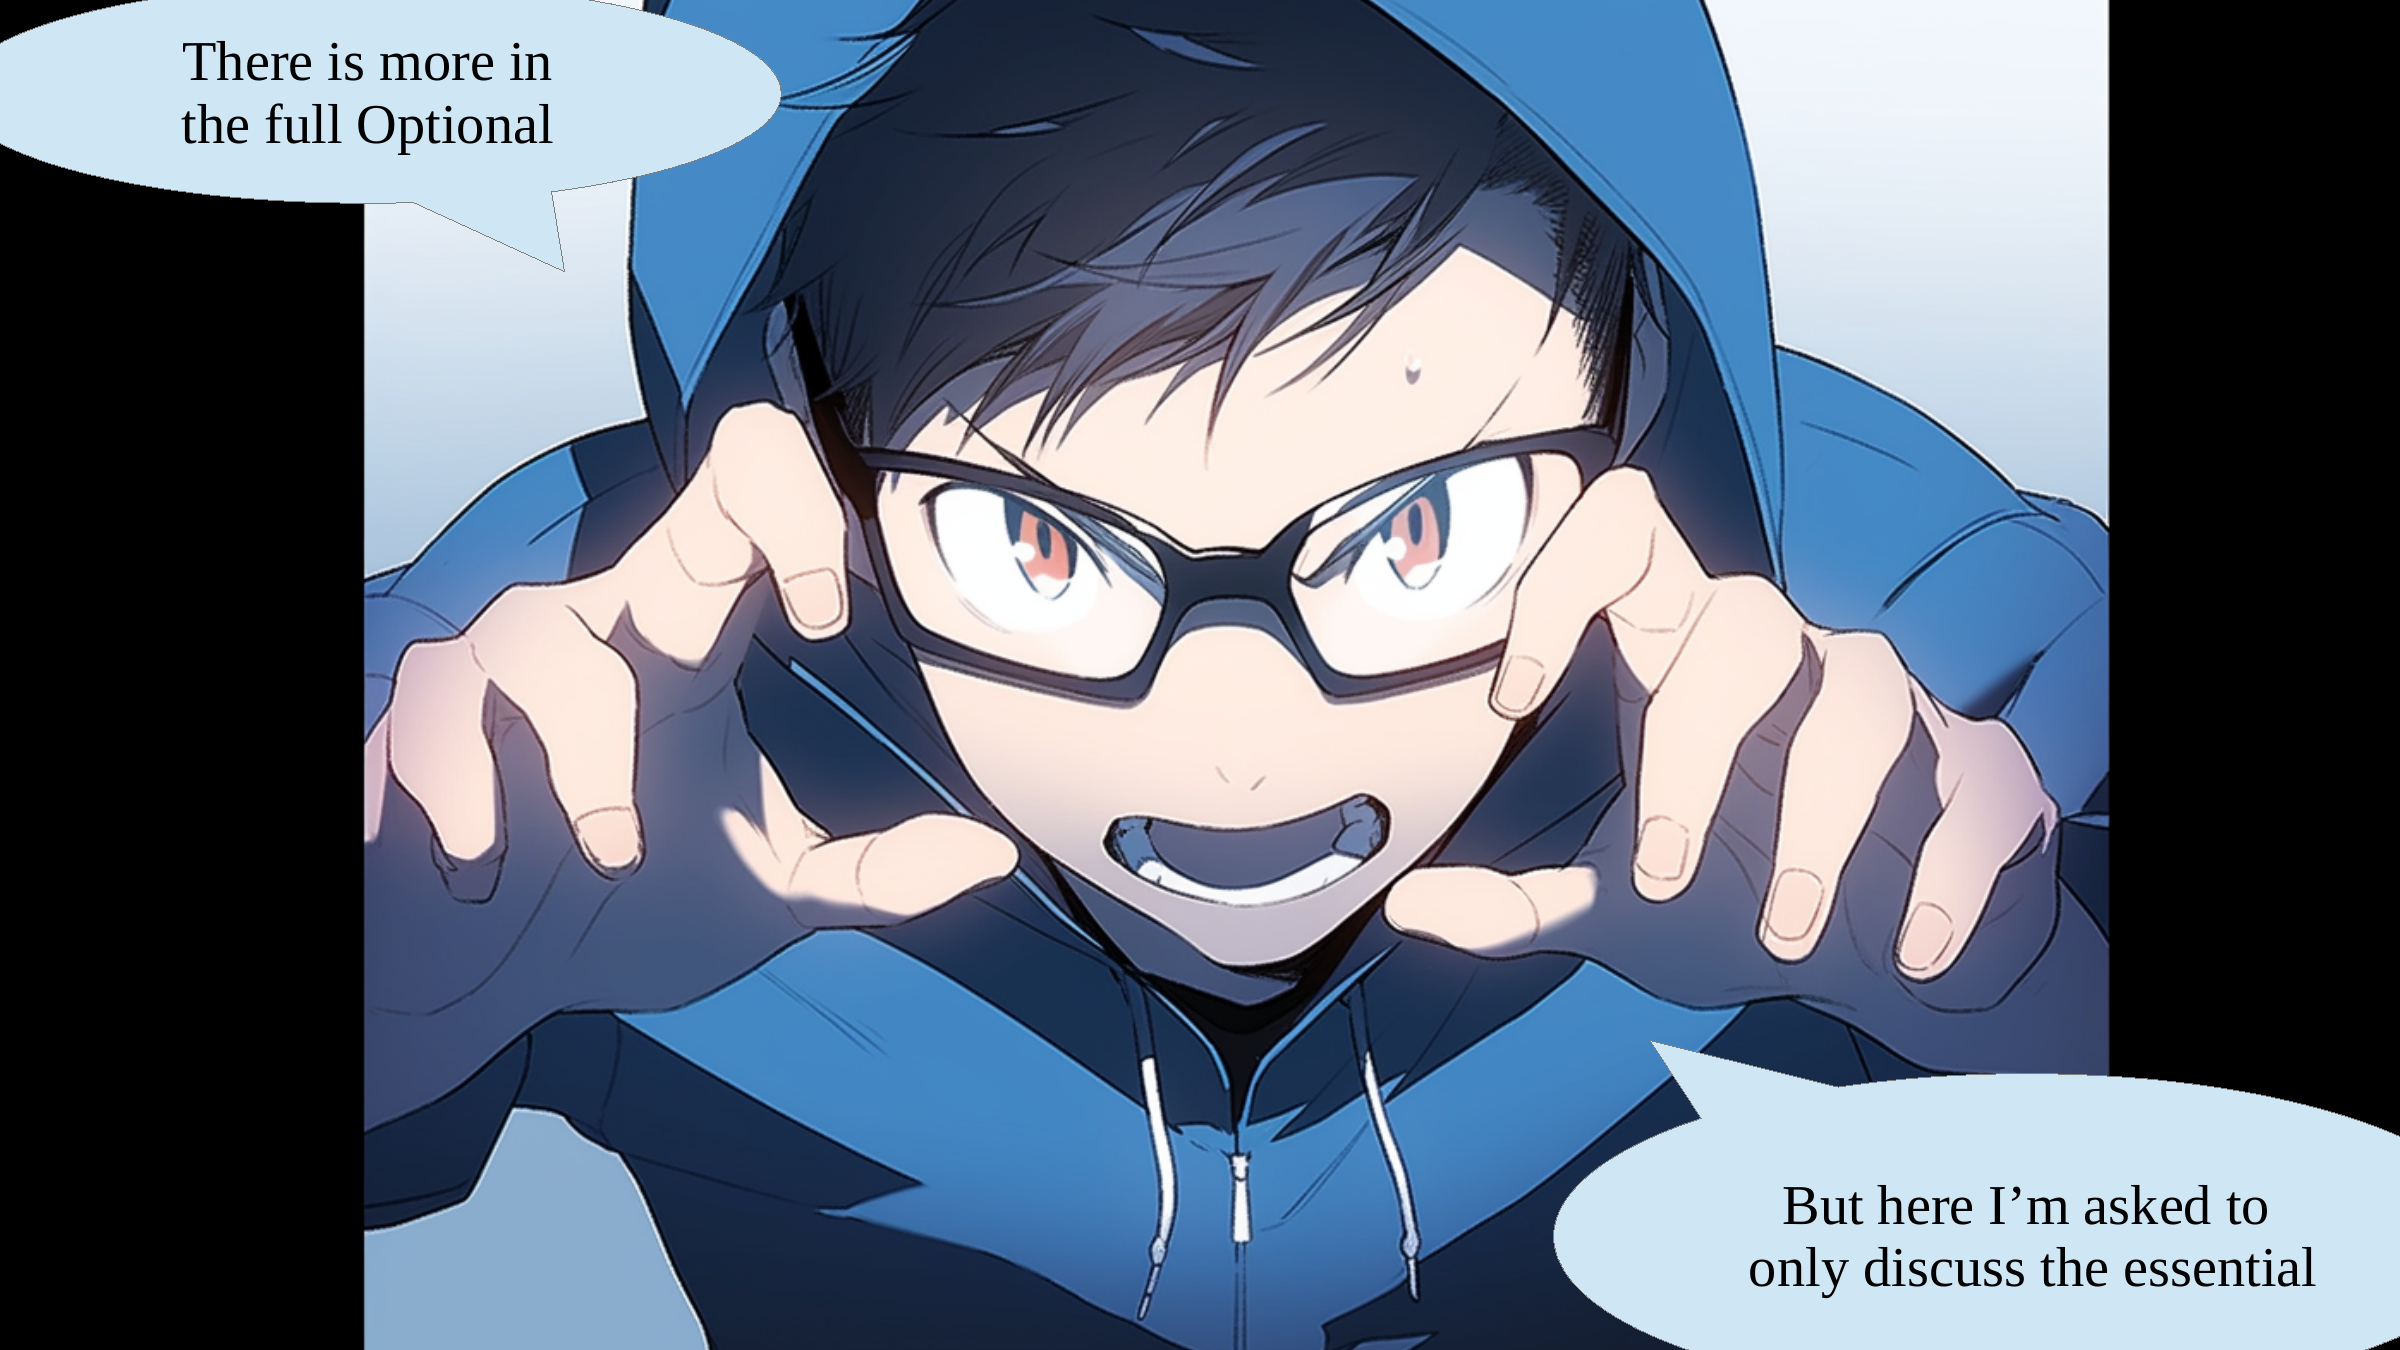

There is more in
the full Optional
But here I’m asked to
 only discuss the essential